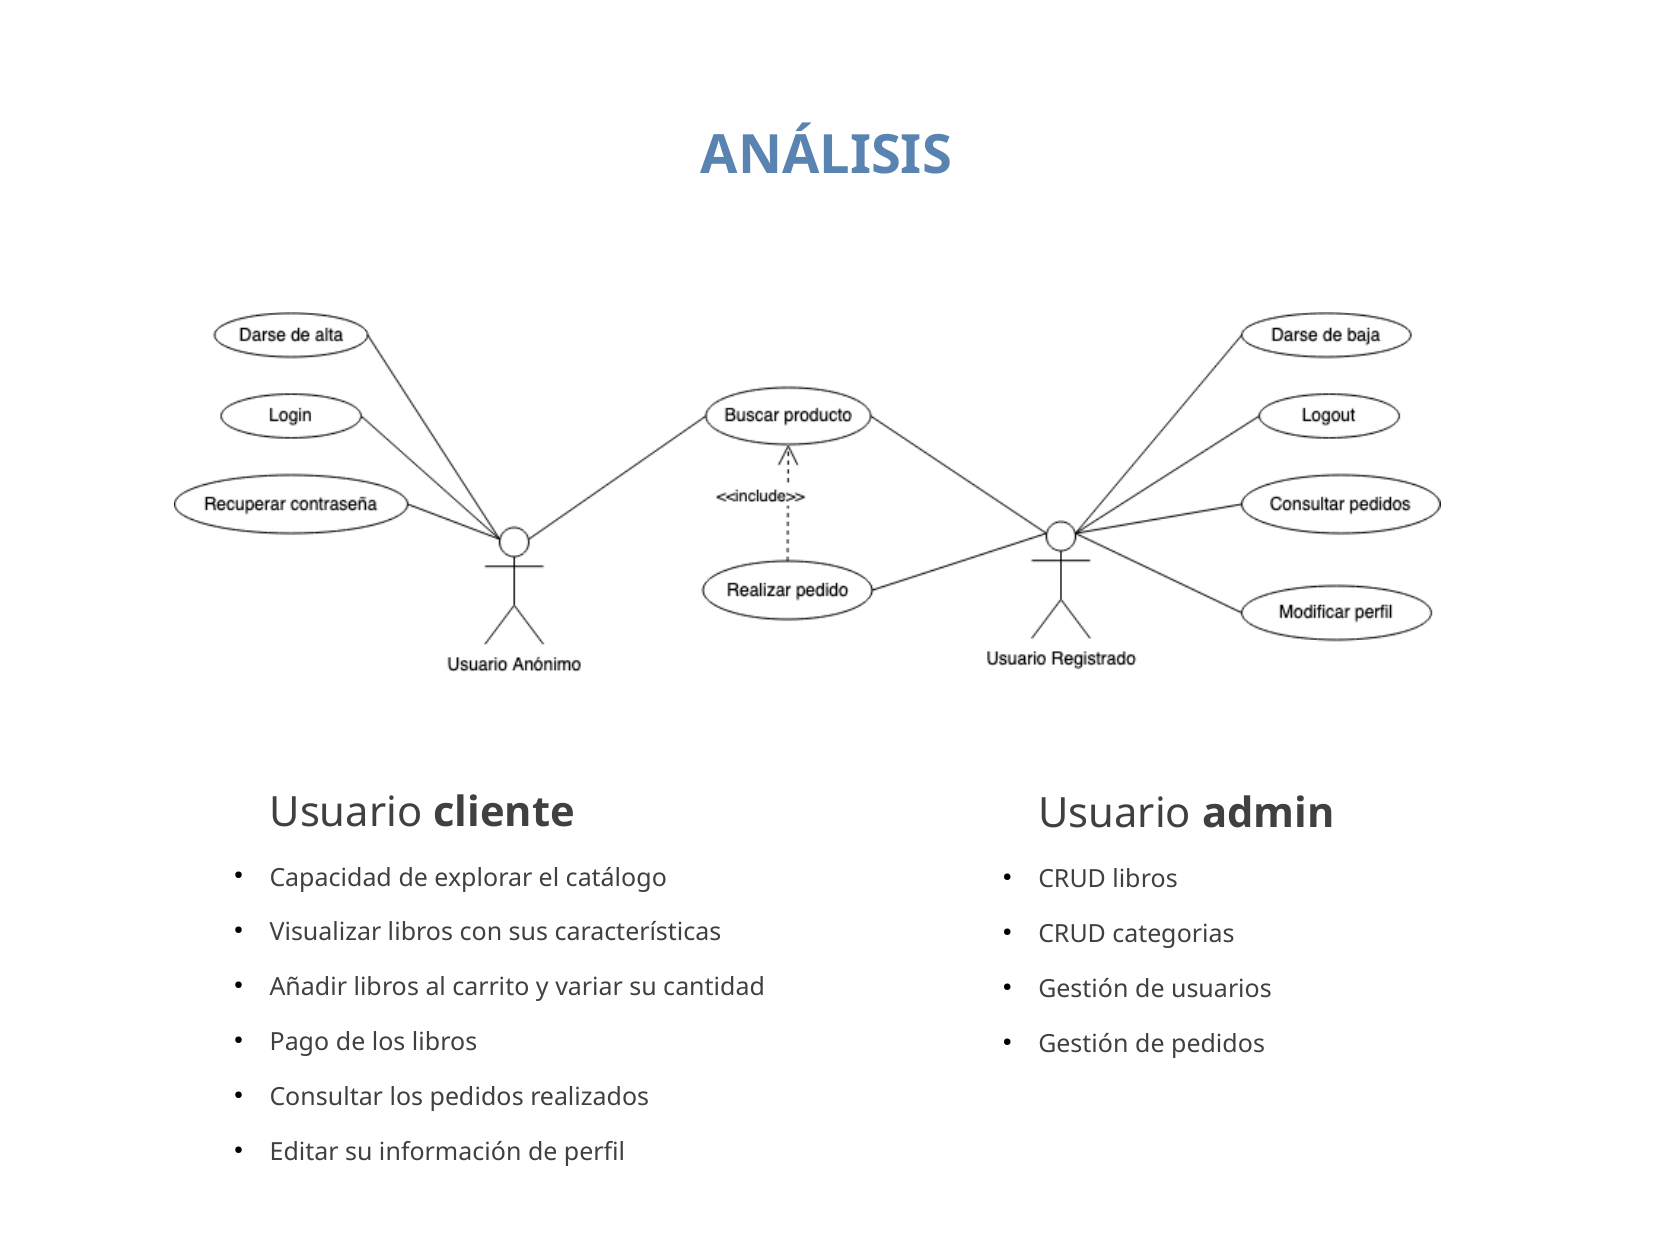

# ANÁLISIS
Usuario cliente
Capacidad de explorar el catálogo
Visualizar libros con sus características
Añadir libros al carrito y variar su cantidad
Pago de los libros
Consultar los pedidos realizados
Editar su información de perfil
Usuario admin
CRUD libros
CRUD categorias
Gestión de usuarios
Gestión de pedidos
3